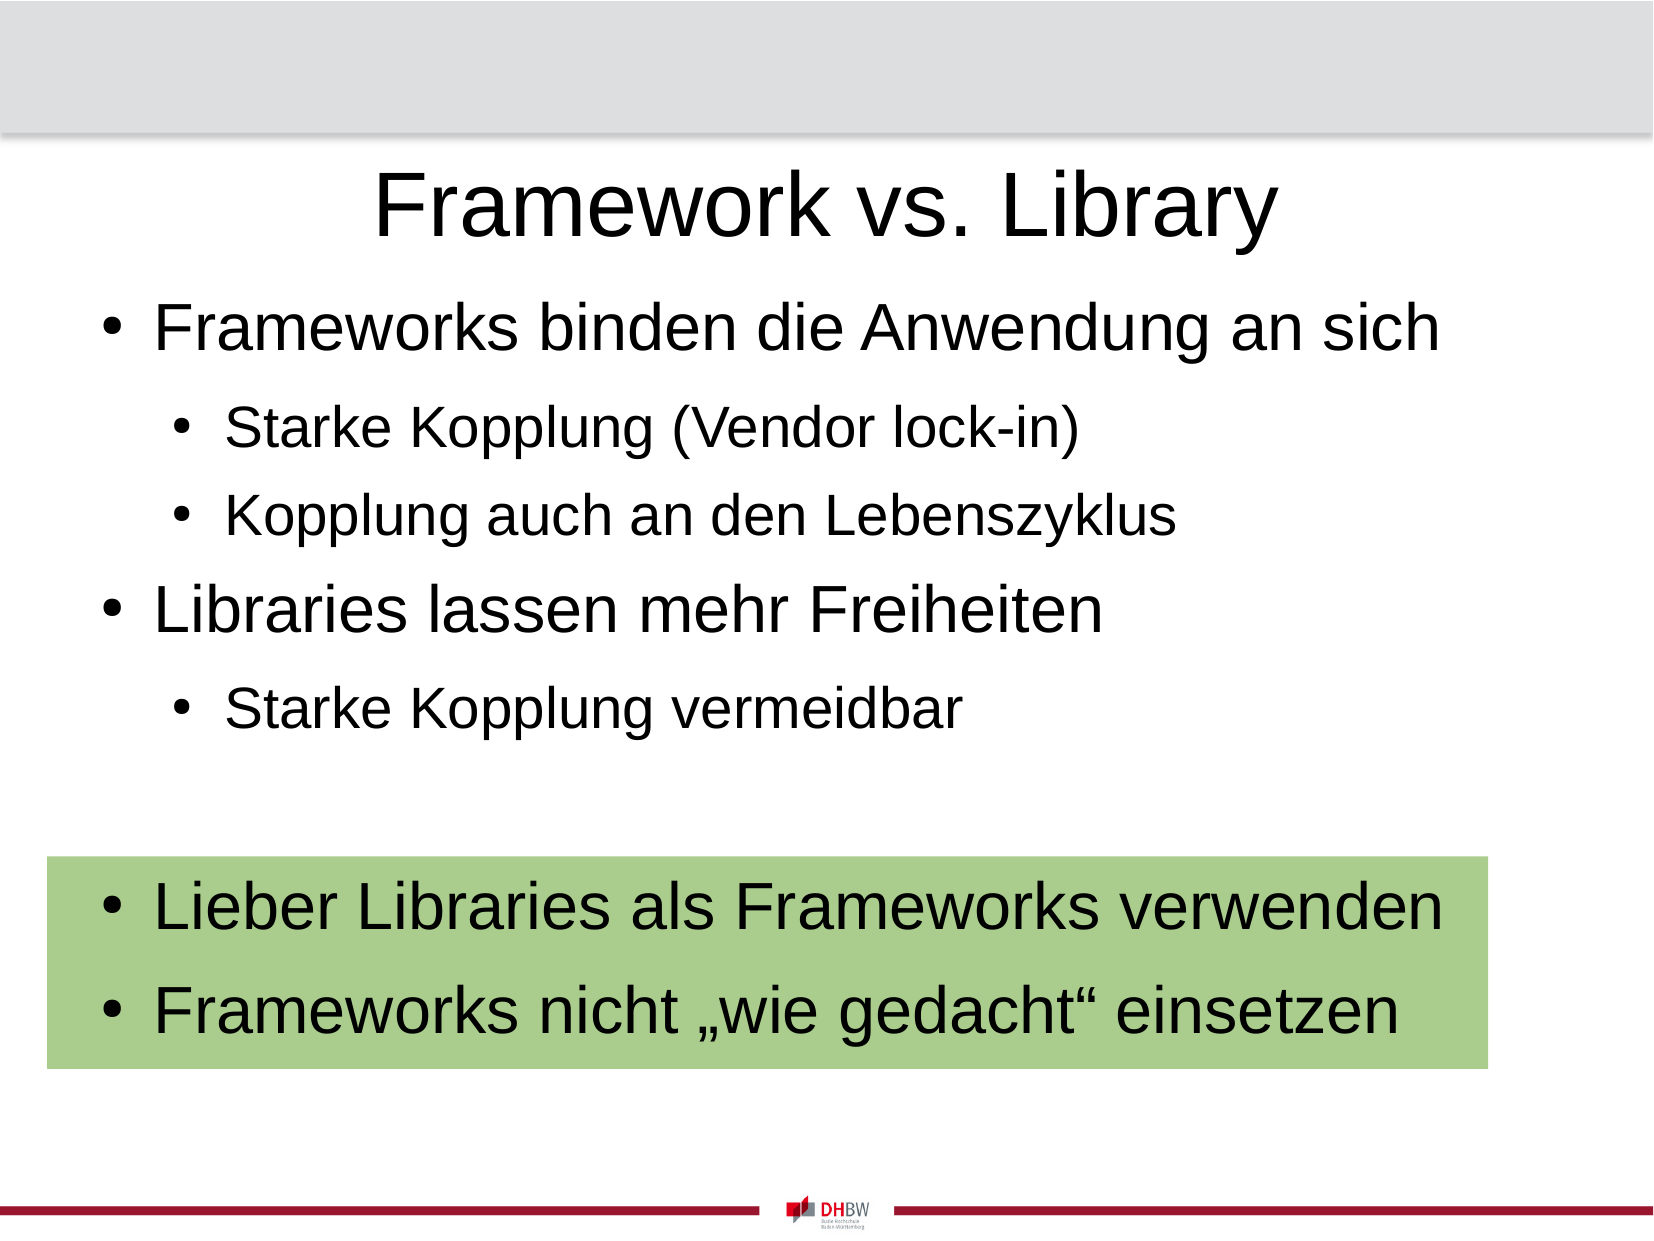

# Framework vs. Library
Frameworks binden die Anwendung an sich
Starke Kopplung (Vendor lock-in)
Kopplung auch an den Lebenszyklus
Libraries lassen mehr Freiheiten
Starke Kopplung vermeidbar
Lieber Libraries als Frameworks verwenden
Frameworks nicht „wie gedacht“ einsetzen